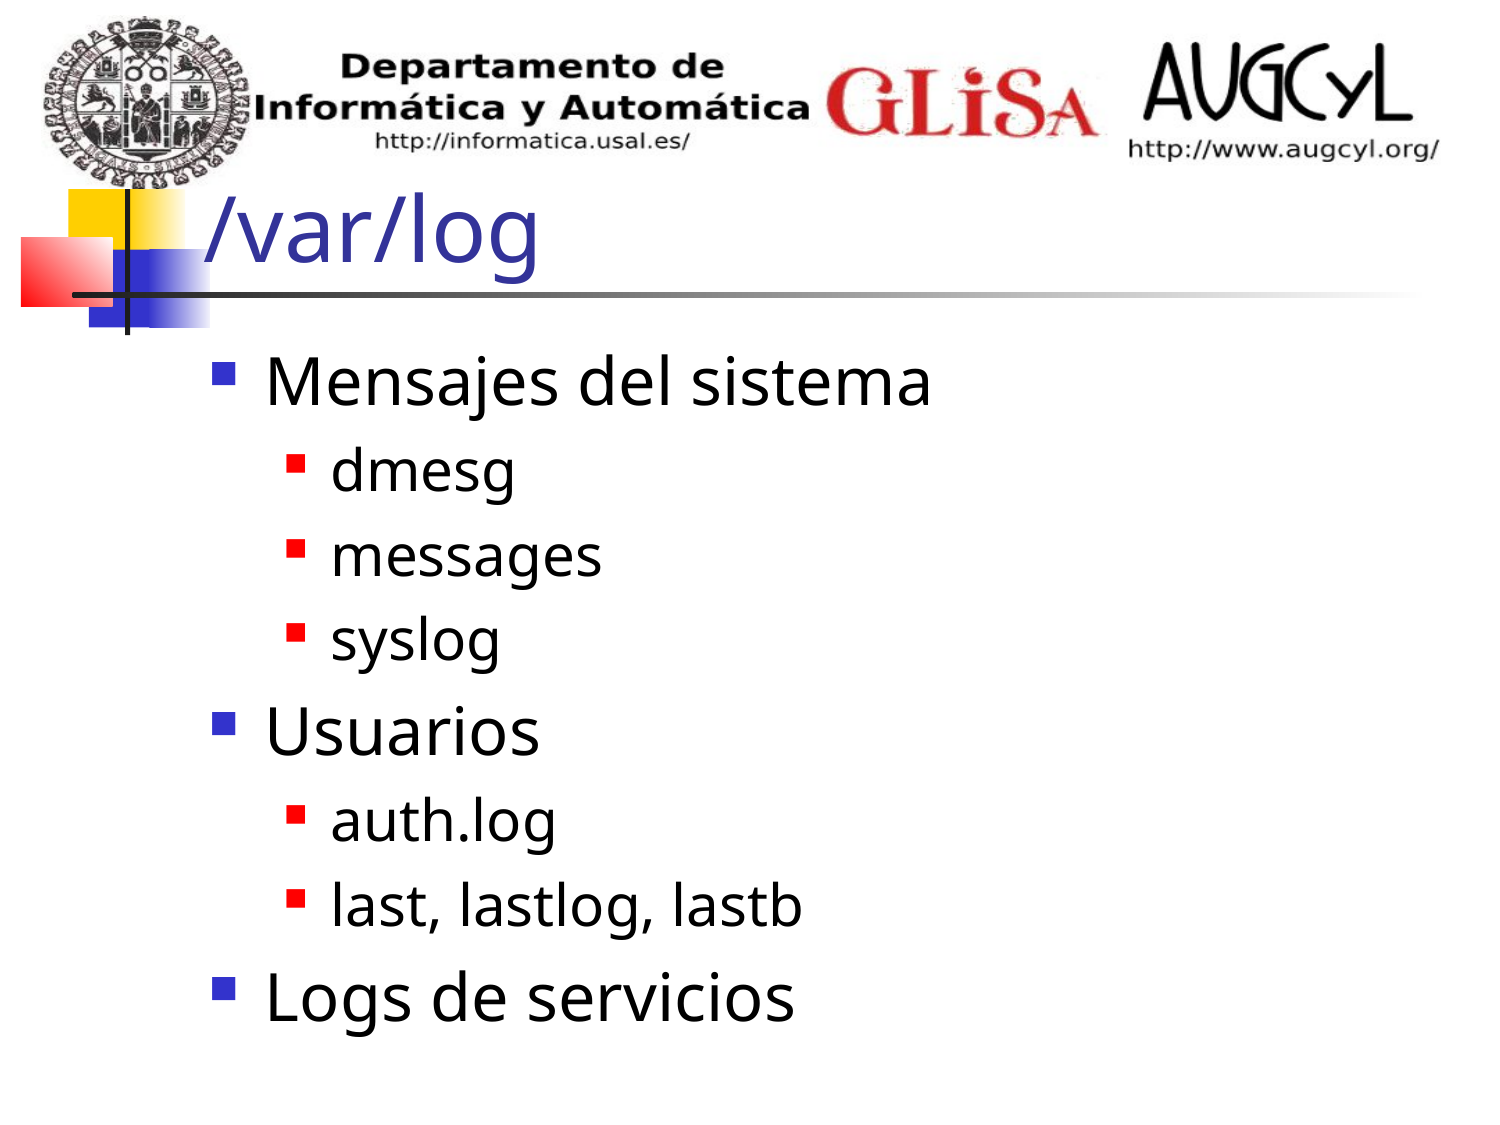

# /var/log
Mensajes del sistema
dmesg
messages
syslog
Usuarios
auth.log
last, lastlog, lastb
Logs de servicios